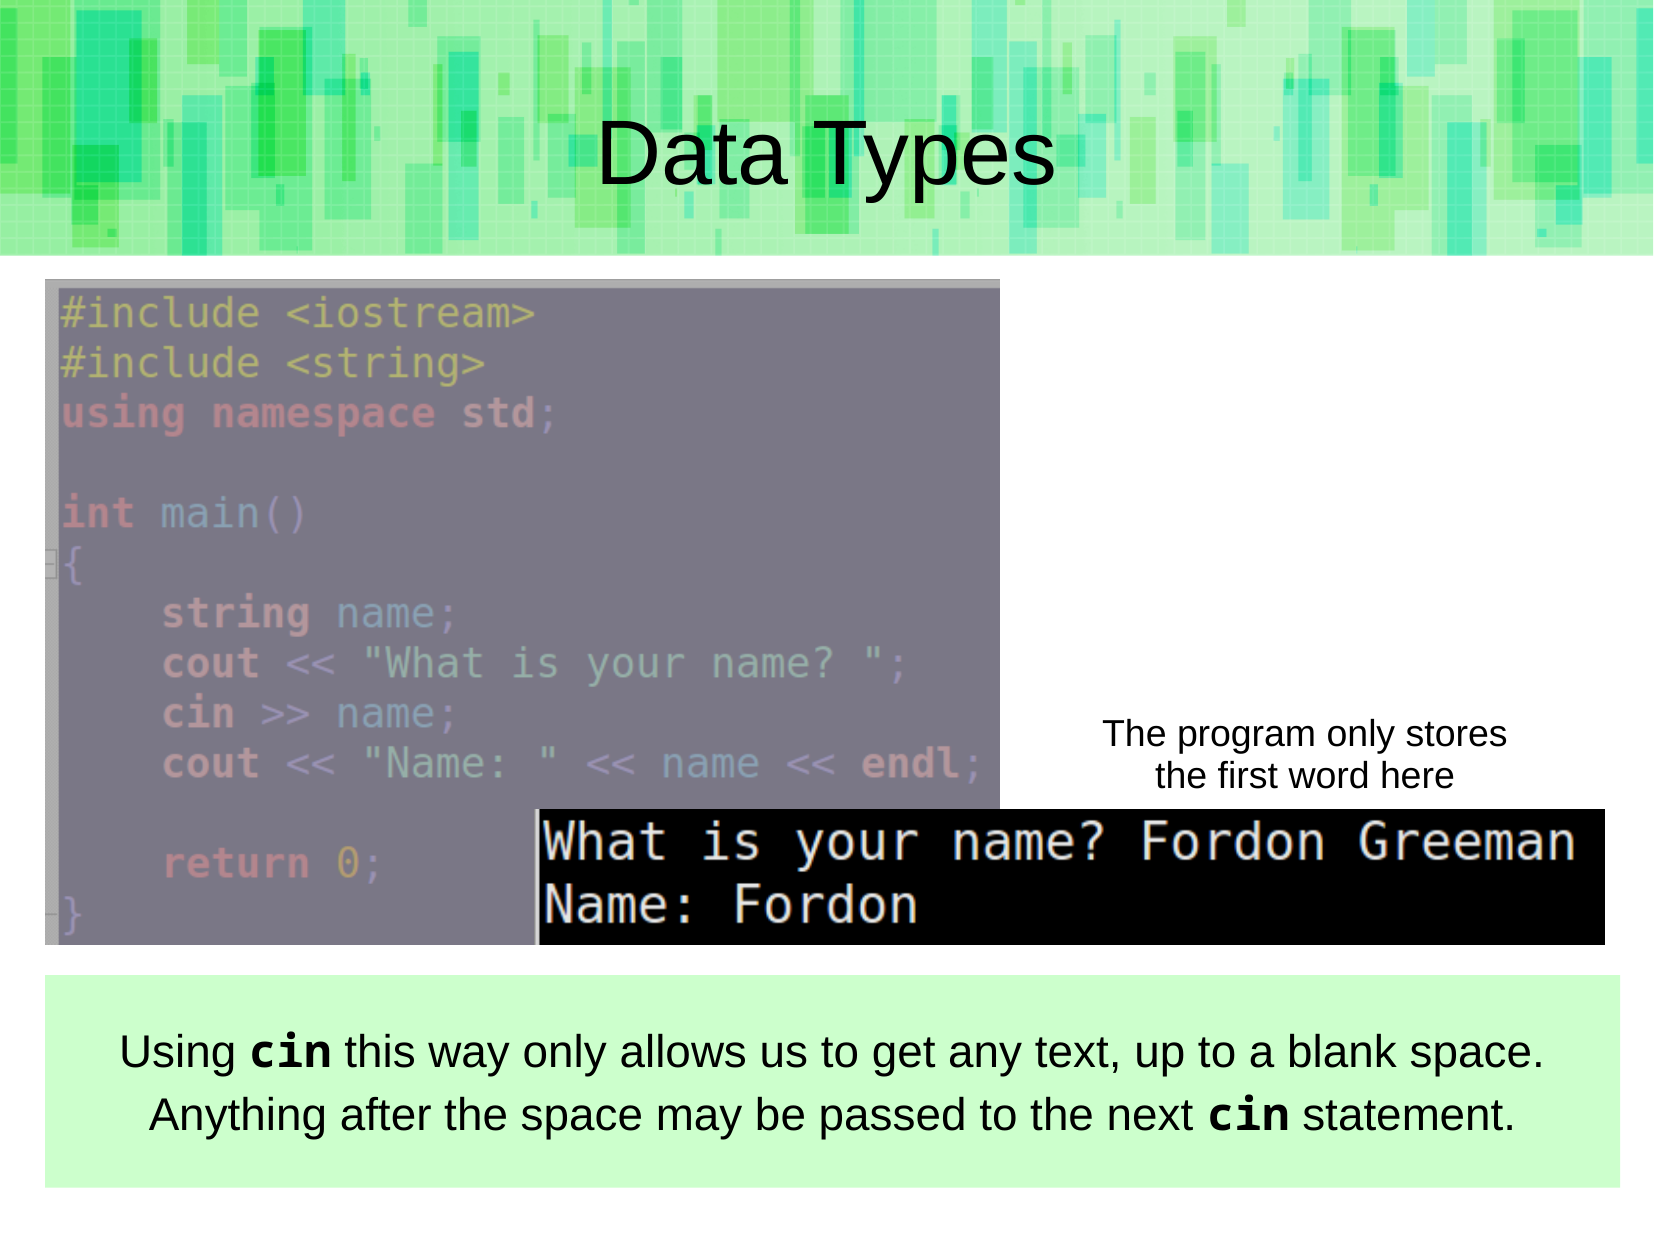

# Data Types
The program only stores the first word here
Using cin this way only allows us to get any text, up to a blank space. Anything after the space may be passed to the next cin statement.